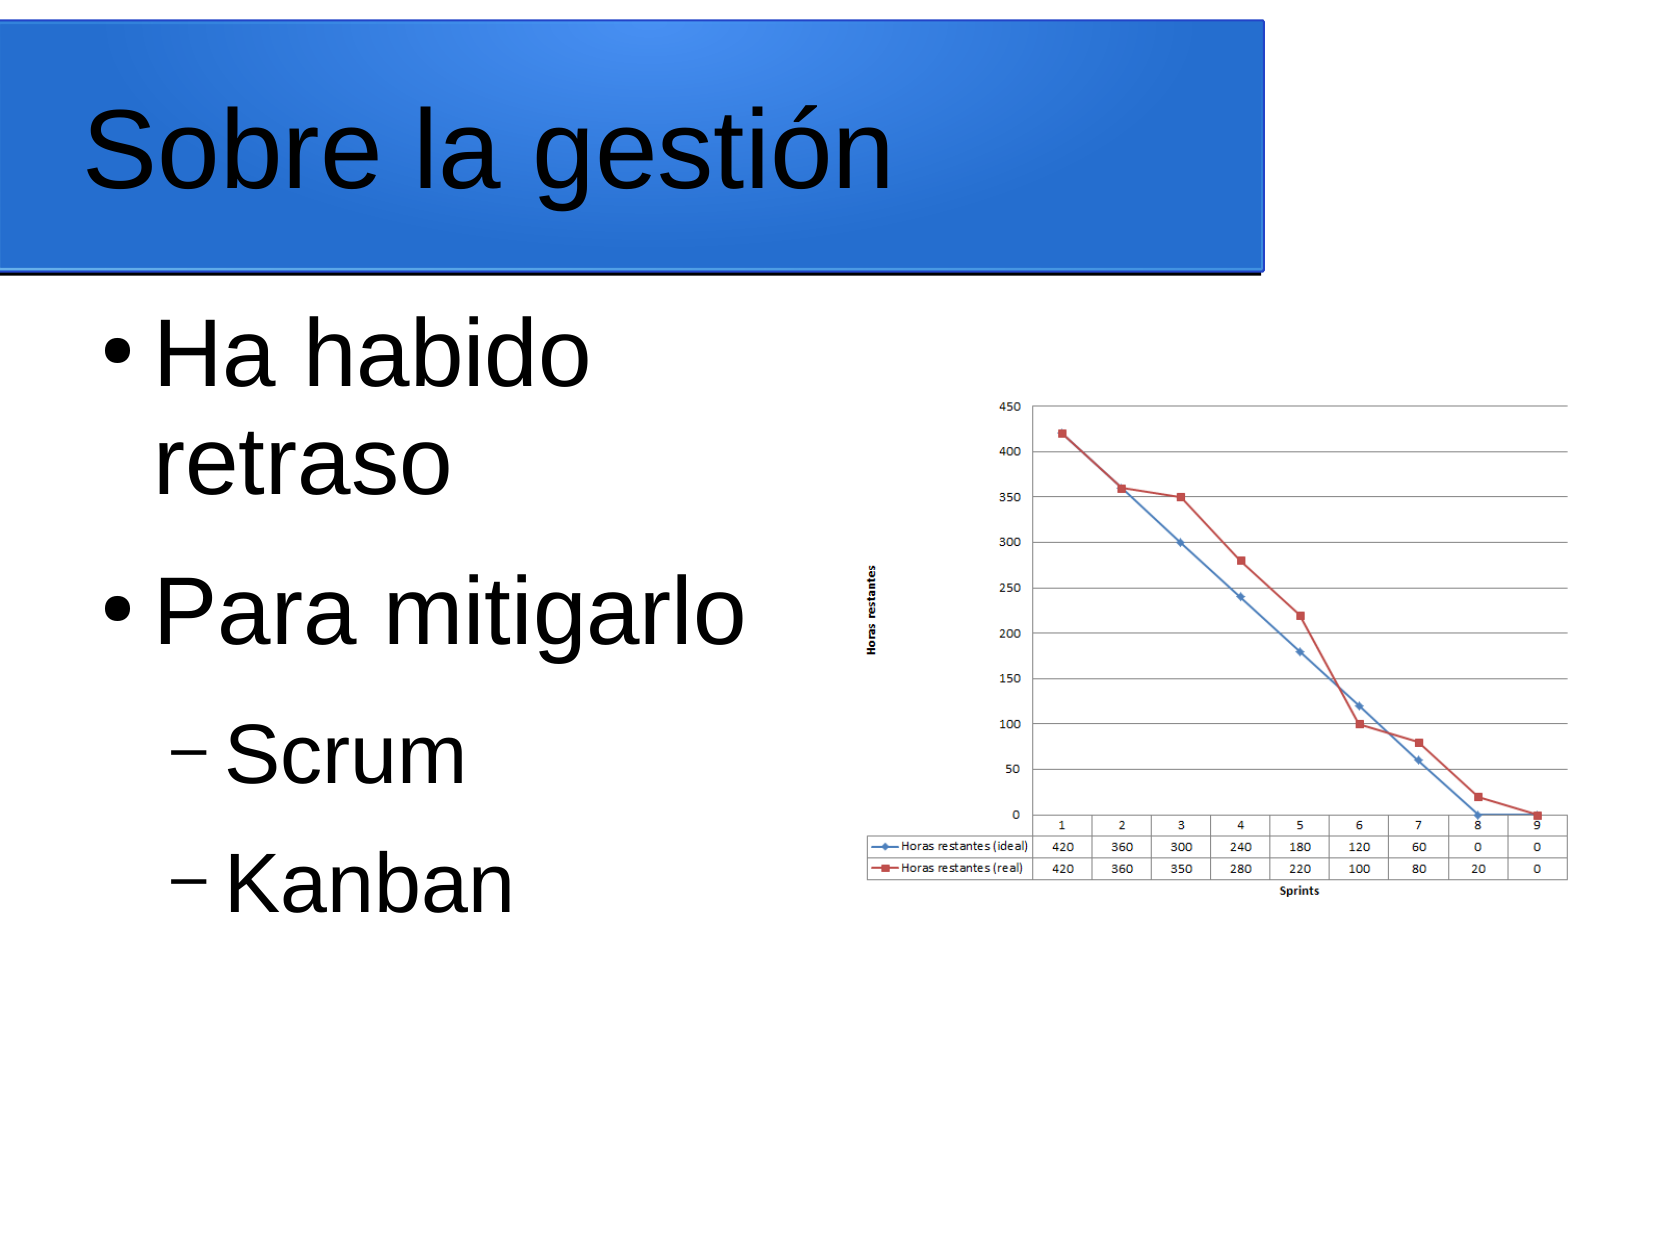

# Sobre la gestión
Ha habido retraso
Para mitigarlo
Scrum
Kanban